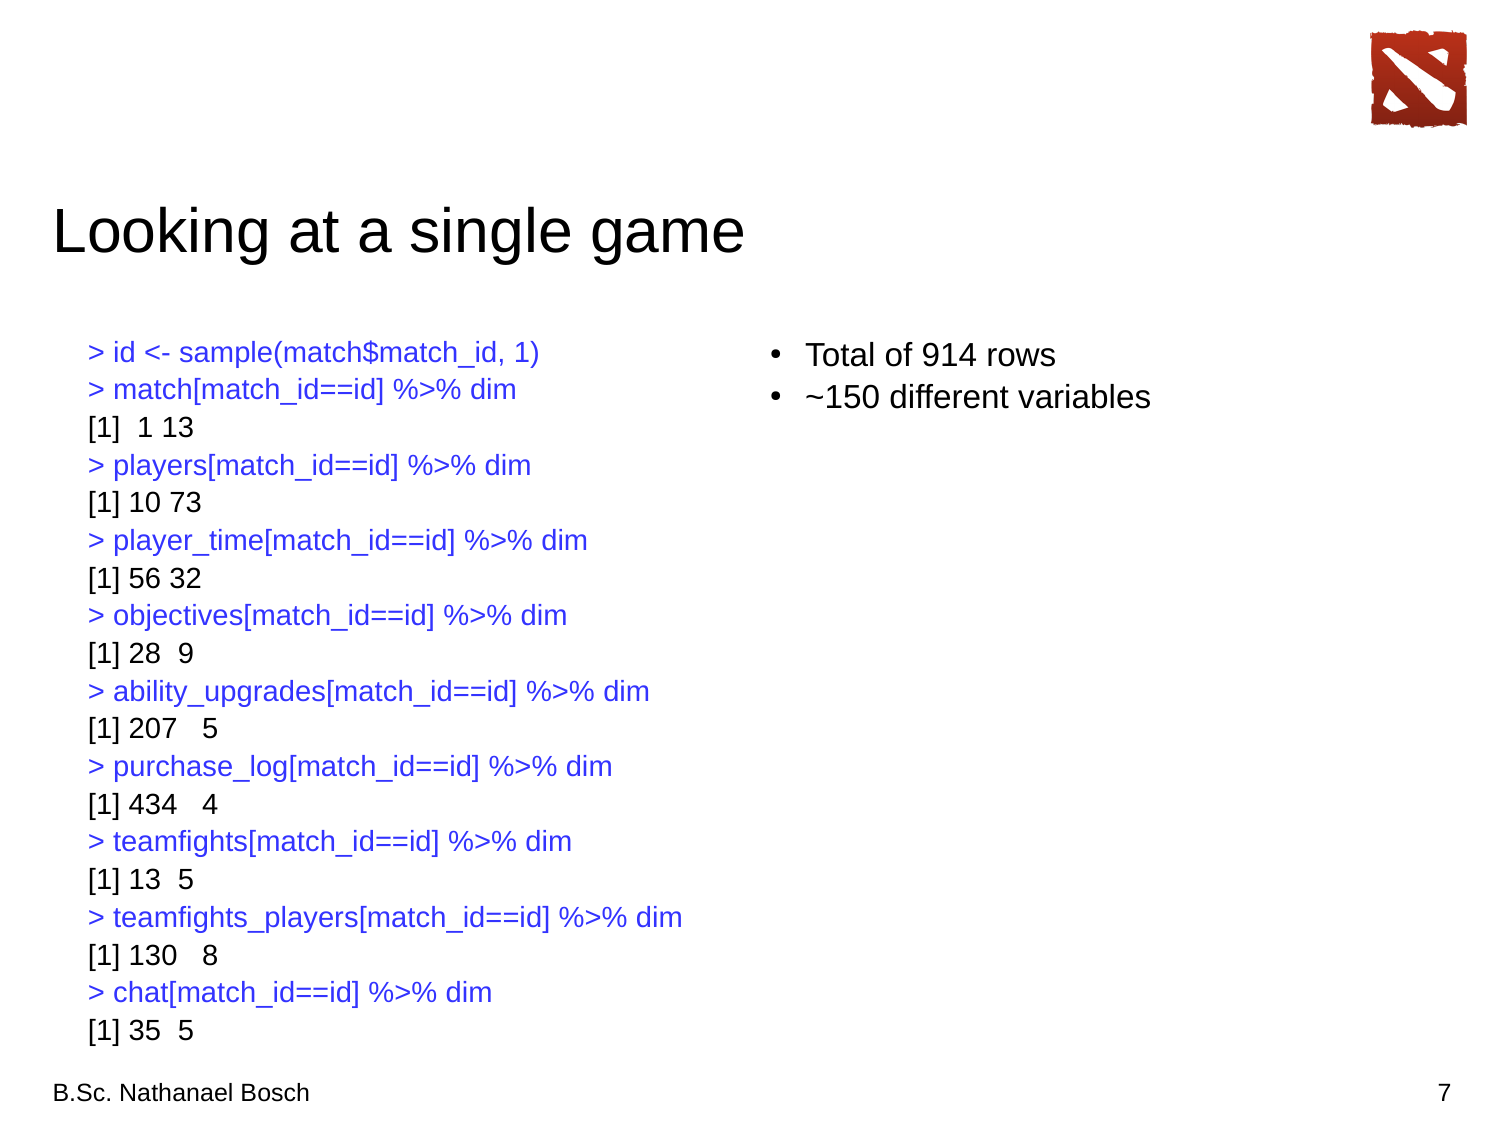

# Looking at a single game
> id <- sample(match$match_id, 1)
> match[match_id==id] %>% dim
[1] 1 13
> players[match_id==id] %>% dim
[1] 10 73
> player_time[match_id==id] %>% dim
[1] 56 32
> objectives[match_id==id] %>% dim
[1] 28 9
> ability_upgrades[match_id==id] %>% dim
[1] 207 5
> purchase_log[match_id==id] %>% dim
[1] 434 4
> teamfights[match_id==id] %>% dim
[1] 13 5
> teamfights_players[match_id==id] %>% dim
[1] 130 8
> chat[match_id==id] %>% dim
[1] 35 5
Total of 914 rows
~150 different variables
B.Sc. Nathanael Bosch
7